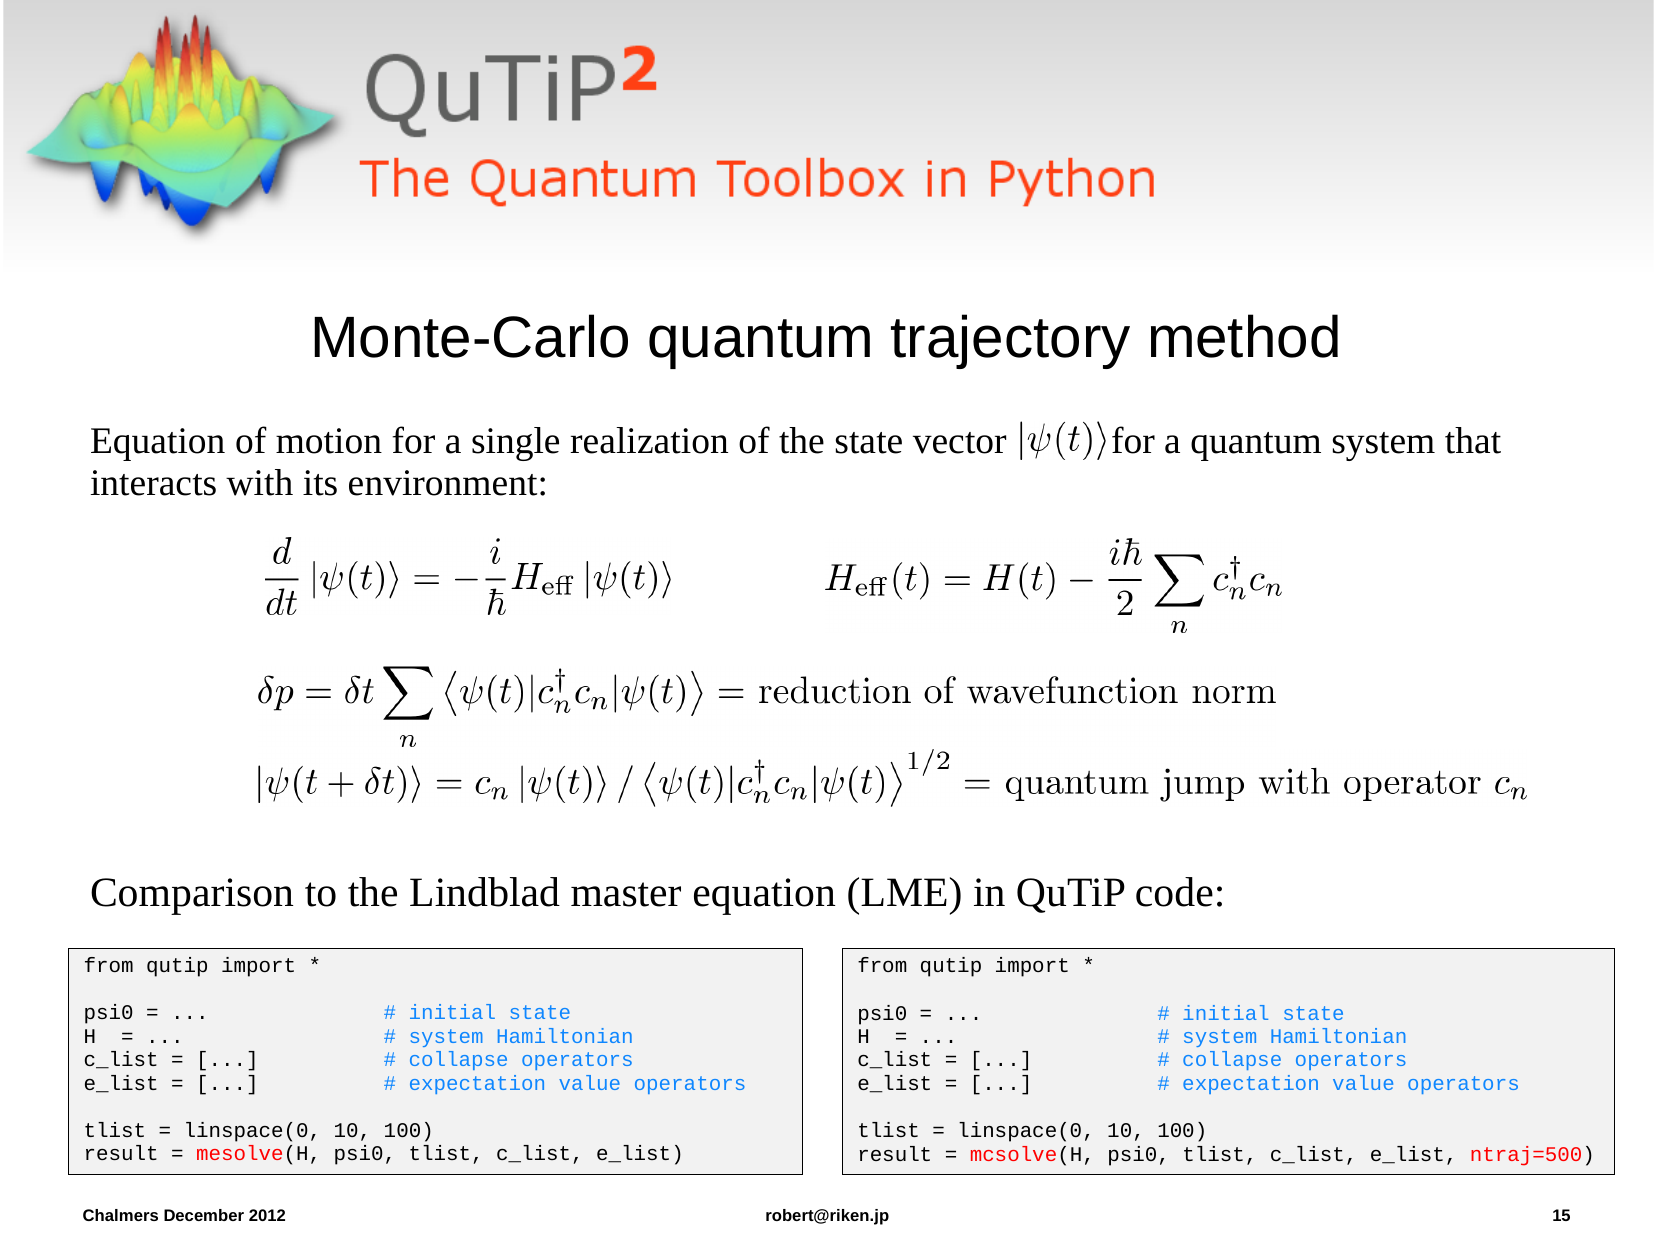

# Monte-Carlo quantum trajectory method
Equation of motion for a single realization of the state vector for a quantum system that interacts with its environment:
Comparison to the Lindblad master equation (LME) in QuTiP code:
from qutip import *
psi0 = ...			# initial state
H = ...			# system Hamiltonian
c_list = [...]		# collapse operators
e_list = [...]		# expectation value operators
tlist = linspace(0, 10, 100)
result = mesolve(H, psi0, tlist, c_list, e_list)
from qutip import *
psi0 = ...			# initial state
H = ...			# system Hamiltonian
c_list = [...]		# collapse operators
e_list = [...]		# expectation value operators
tlist = linspace(0, 10, 100)
result = mcsolve(H, psi0, tlist, c_list, e_list, ntraj=500)
15